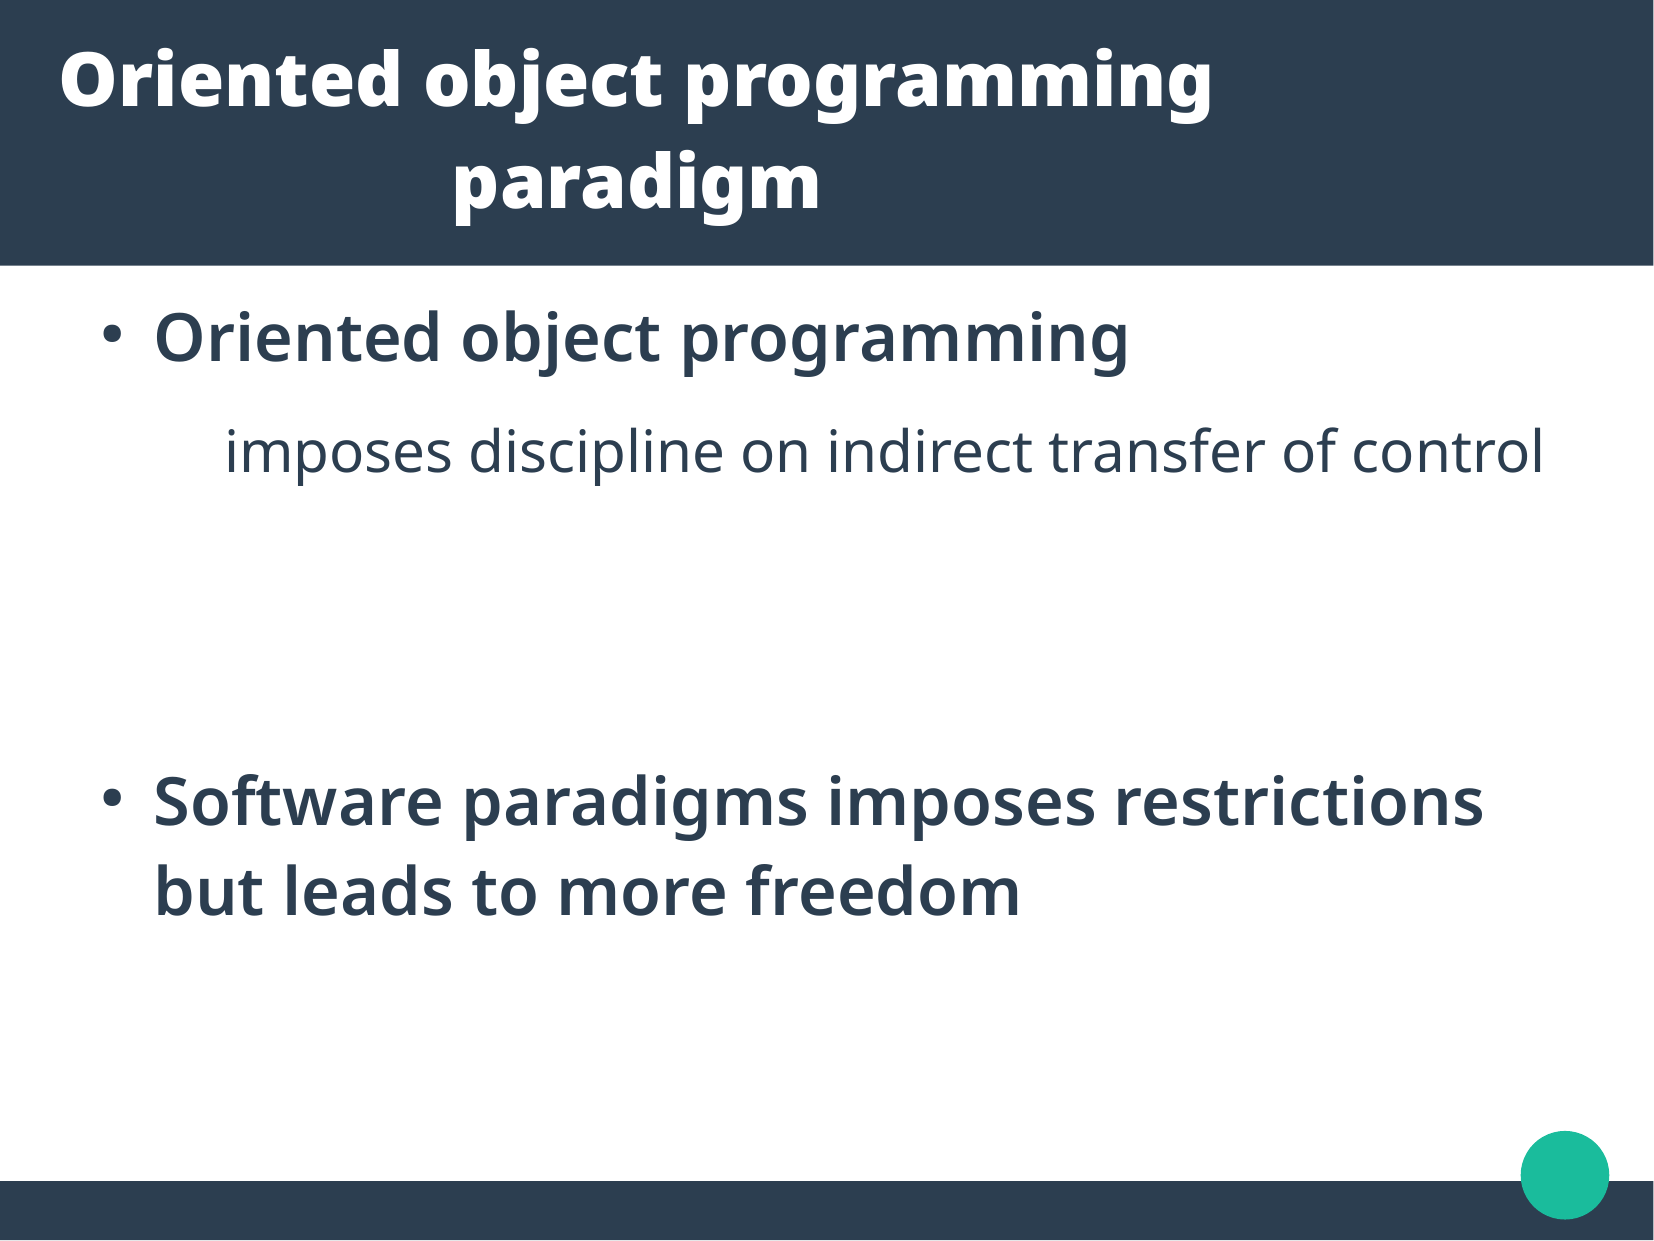

# Oriented object programming paradigm
Oriented object programming
imposes discipline on indirect transfer of control
Software paradigms imposes restrictions but leads to more freedom